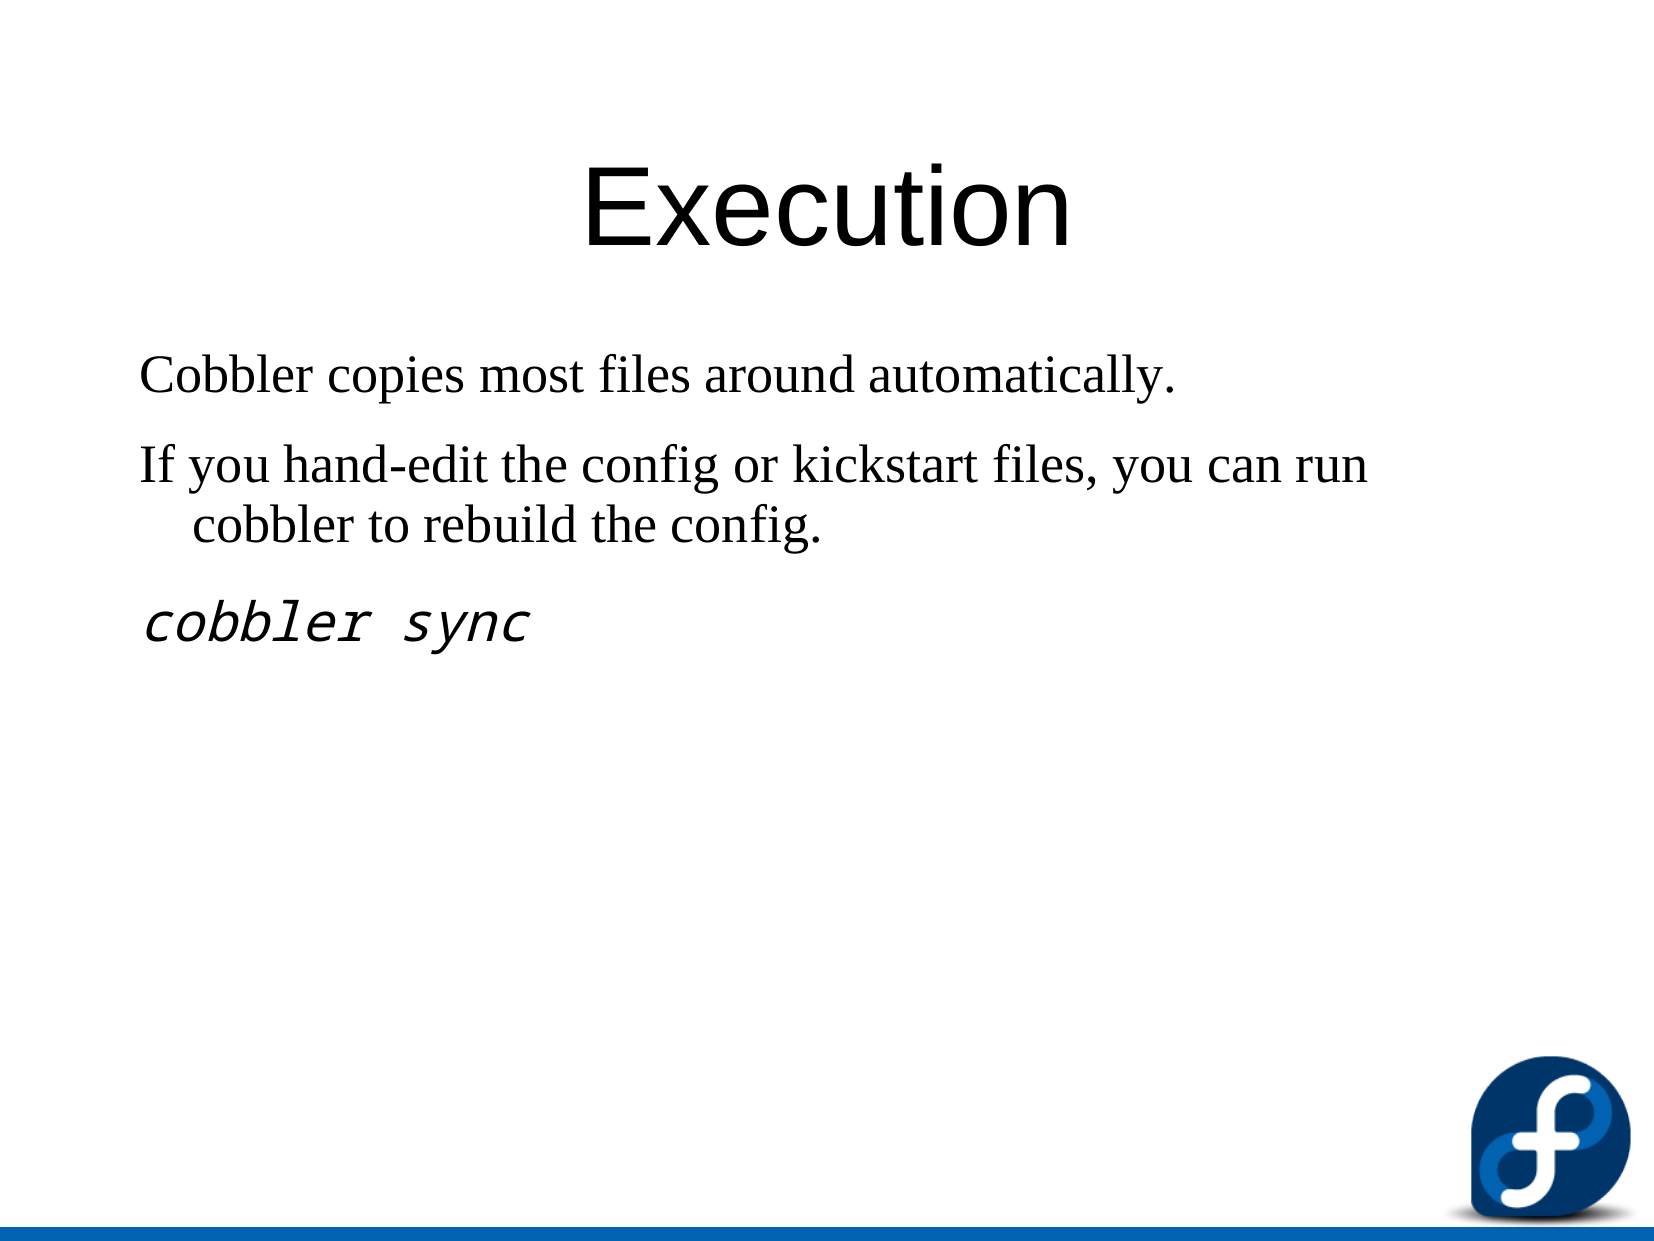

# Execution
Cobbler copies most files around automatically.
If you hand-edit the config or kickstart files, you can run cobbler to rebuild the config.
cobbler sync